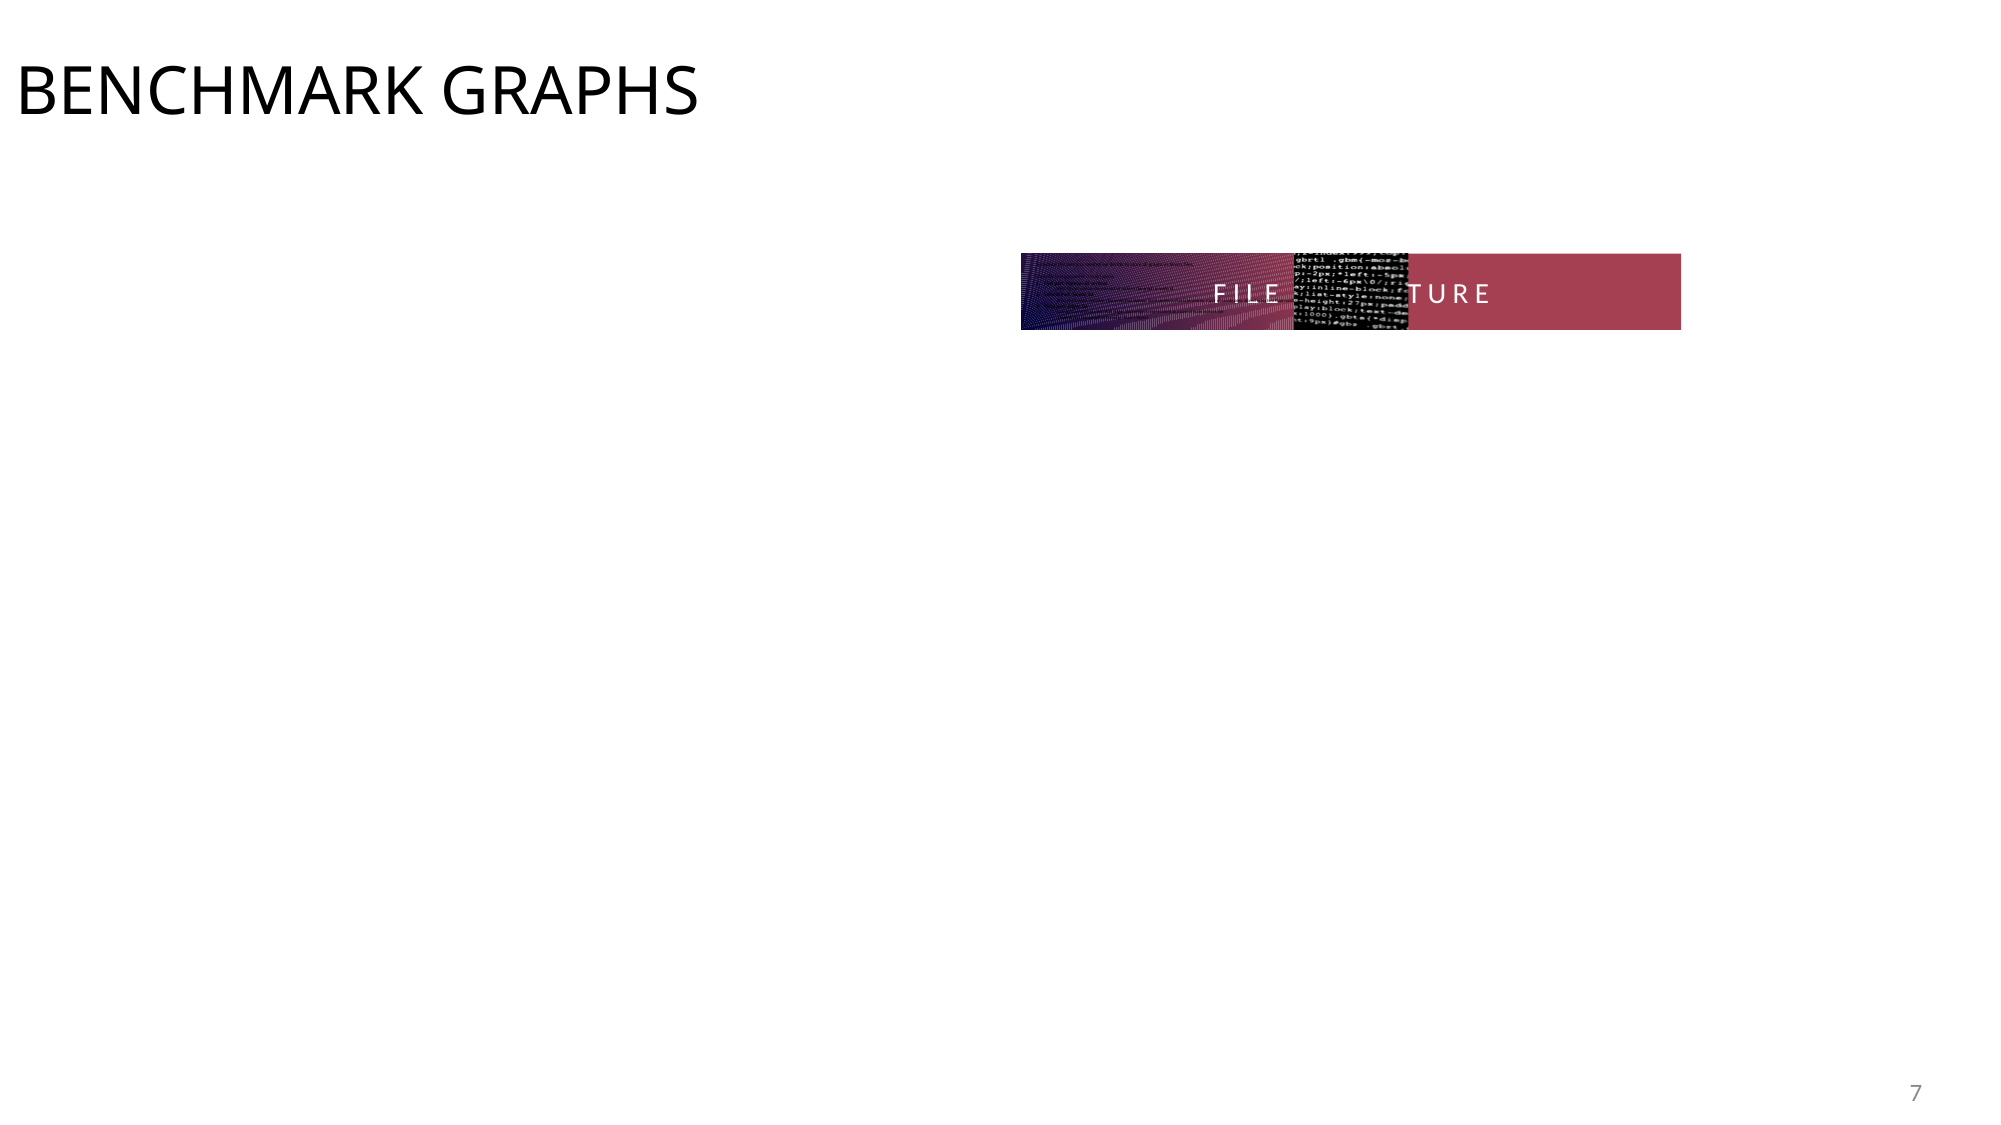

# BENCHMARK GRAPHS
FILE STRUCTURE
To reduce the memory needed we decide to store all graphs in binary files.
Each file is organized in 3 main parts:
First part: Number of vertices
First 4 bytes contain the amount of vertices the graph is made of.
Second Part: Nodes list
A list of all nodes and their characteristics follows. Each vertex is characterized by a pair of coordinates, stored using two float numbers.
Third part: Edges list
Last part consists of a list of all edges. Each edge is represented as a pair of node indexes (int
4 Bytes) plus the weight of the edge (float 4 Bytes)